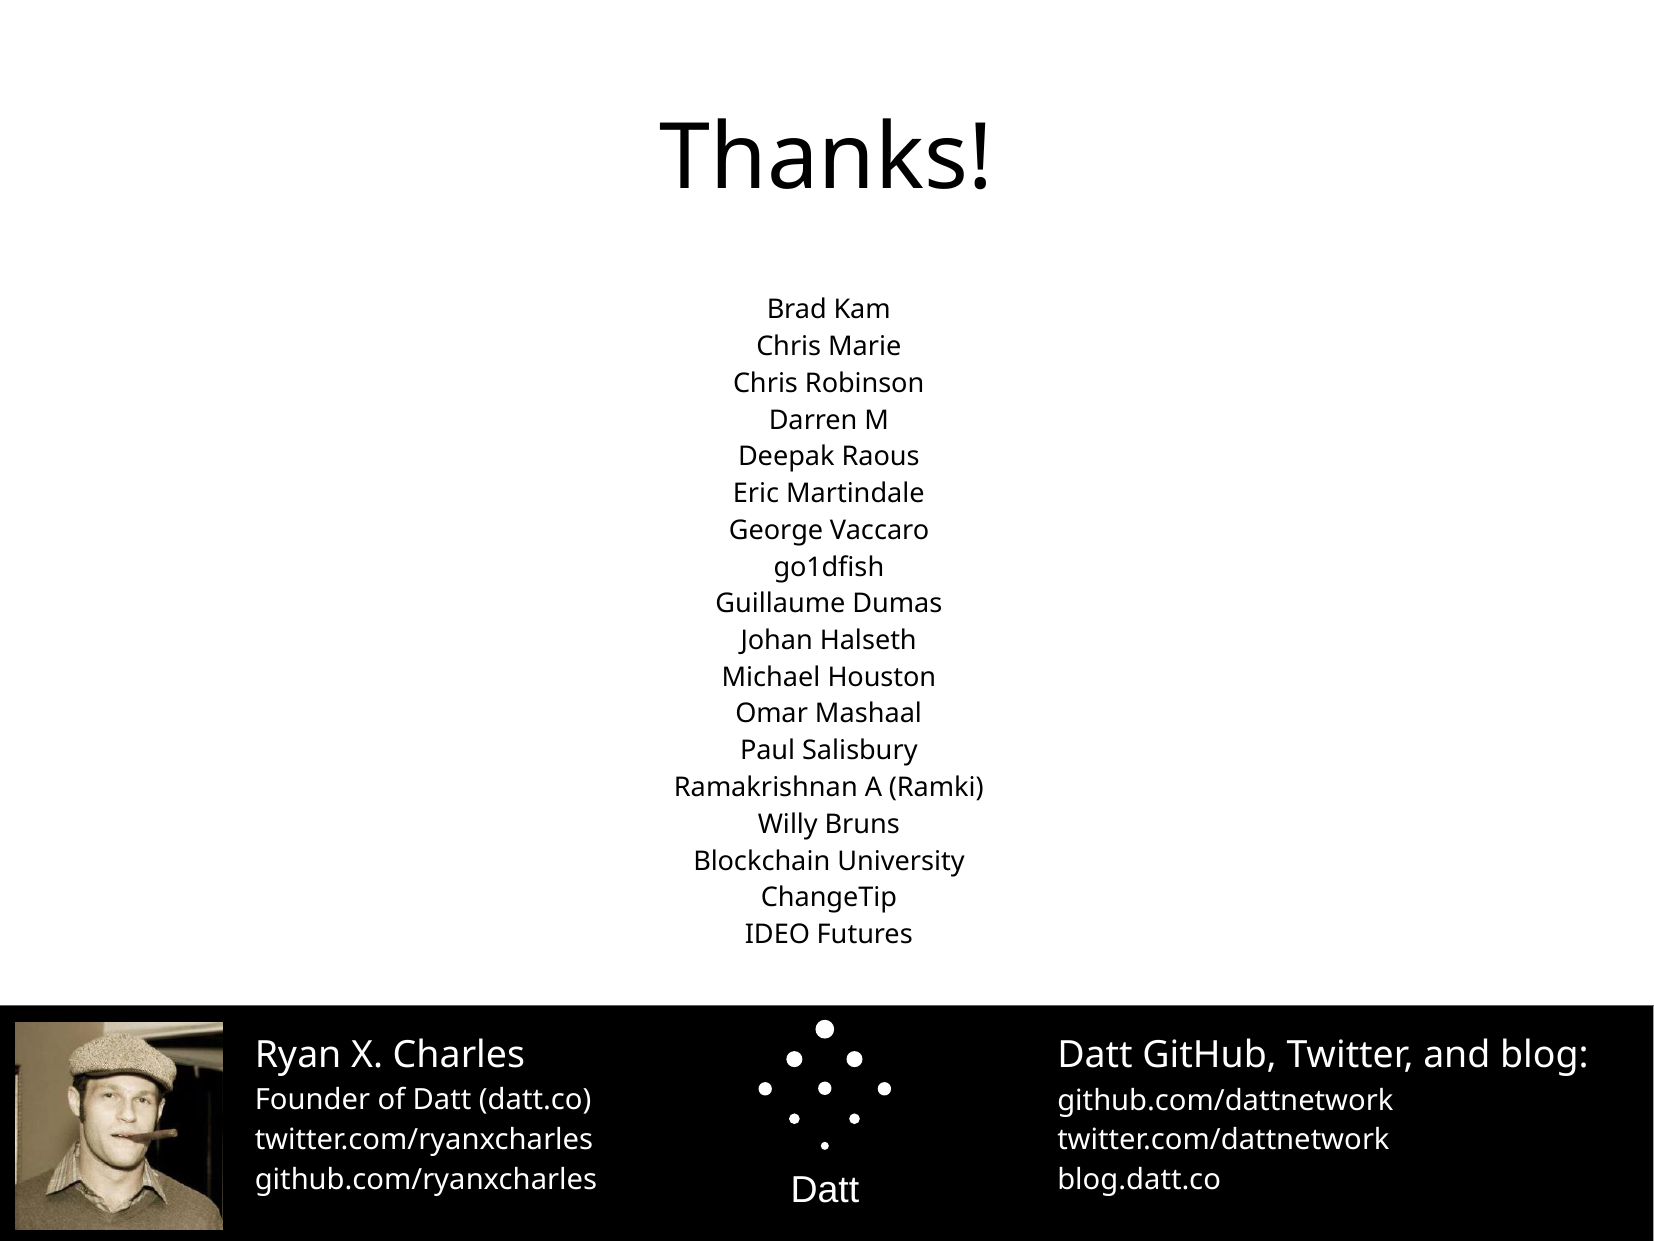

Thanks!
# Brad Kam
Chris Marie
Chris Robinson
Darren M
Deepak Raous
Eric Martindale
George Vaccaro
go1dfish
Guillaume Dumas
Johan Halseth
Michael Houston
Omar Mashaal
Paul Salisbury
Ramakrishnan A (Ramki)
Willy Bruns
Blockchain University
ChangeTip
IDEO Futures
Ryan X. Charles
Founder of Datt (datt.co)
twitter.com/ryanxcharles
github.com/ryanxcharles
Datt GitHub, Twitter, and blog:
github.com/dattnetwork
twitter.com/dattnetwork
blog.datt.co
Datt